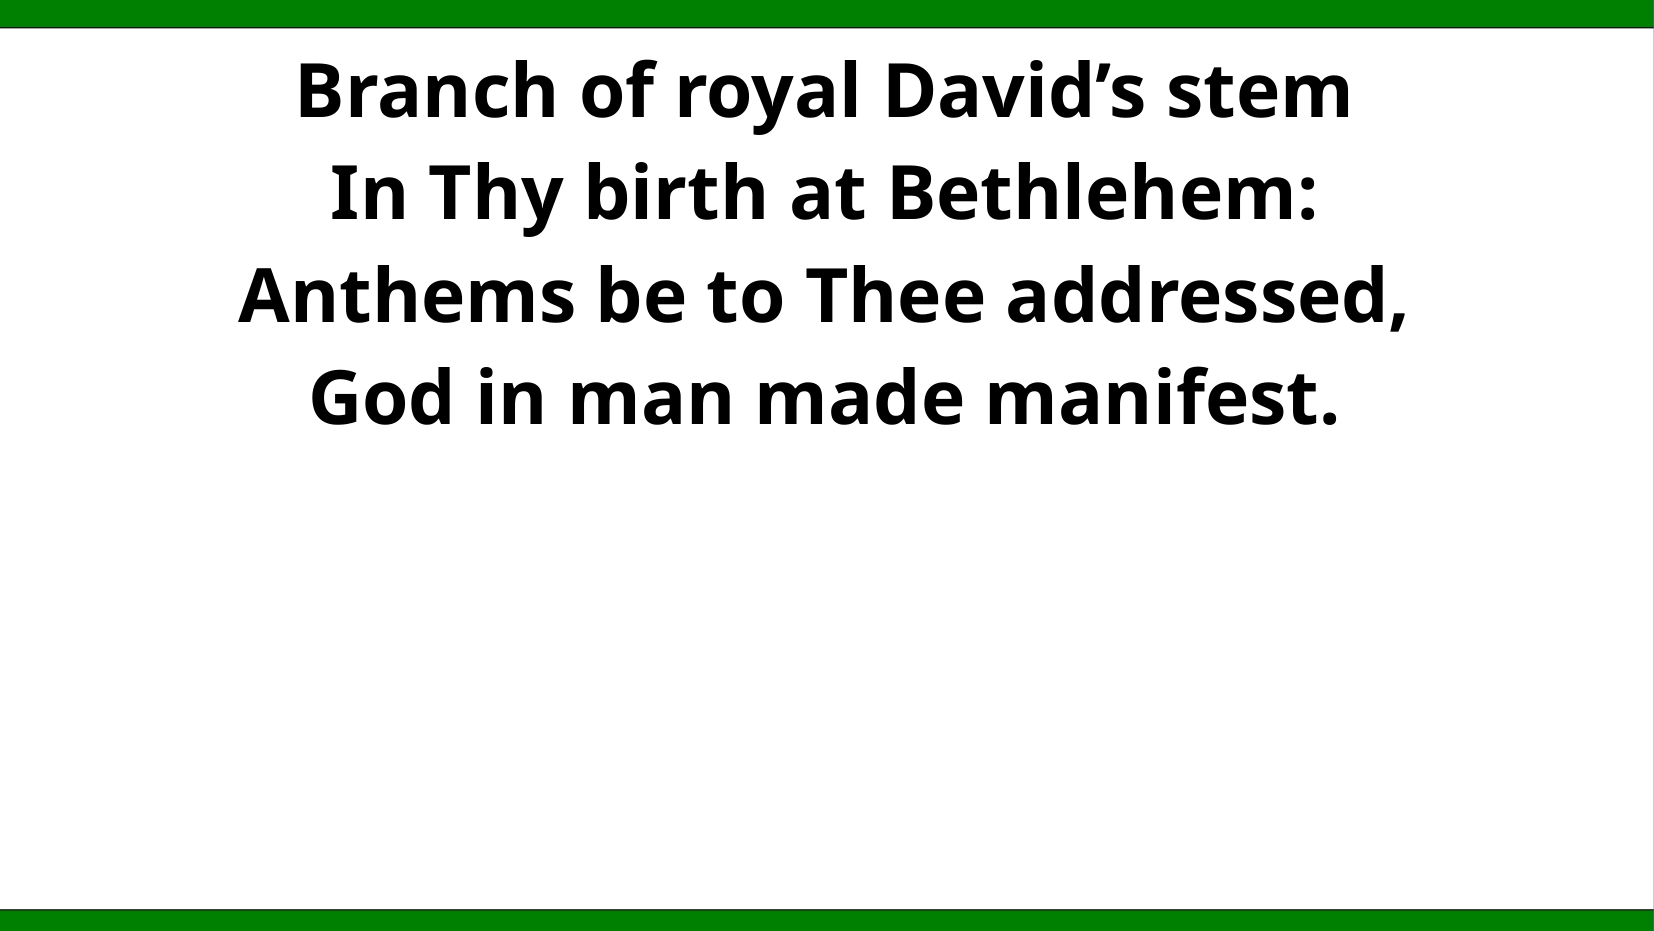

Branch of royal David’s stem
In Thy birth at Bethlehem:
Anthems be to Thee addressed,
God in man made manifest.